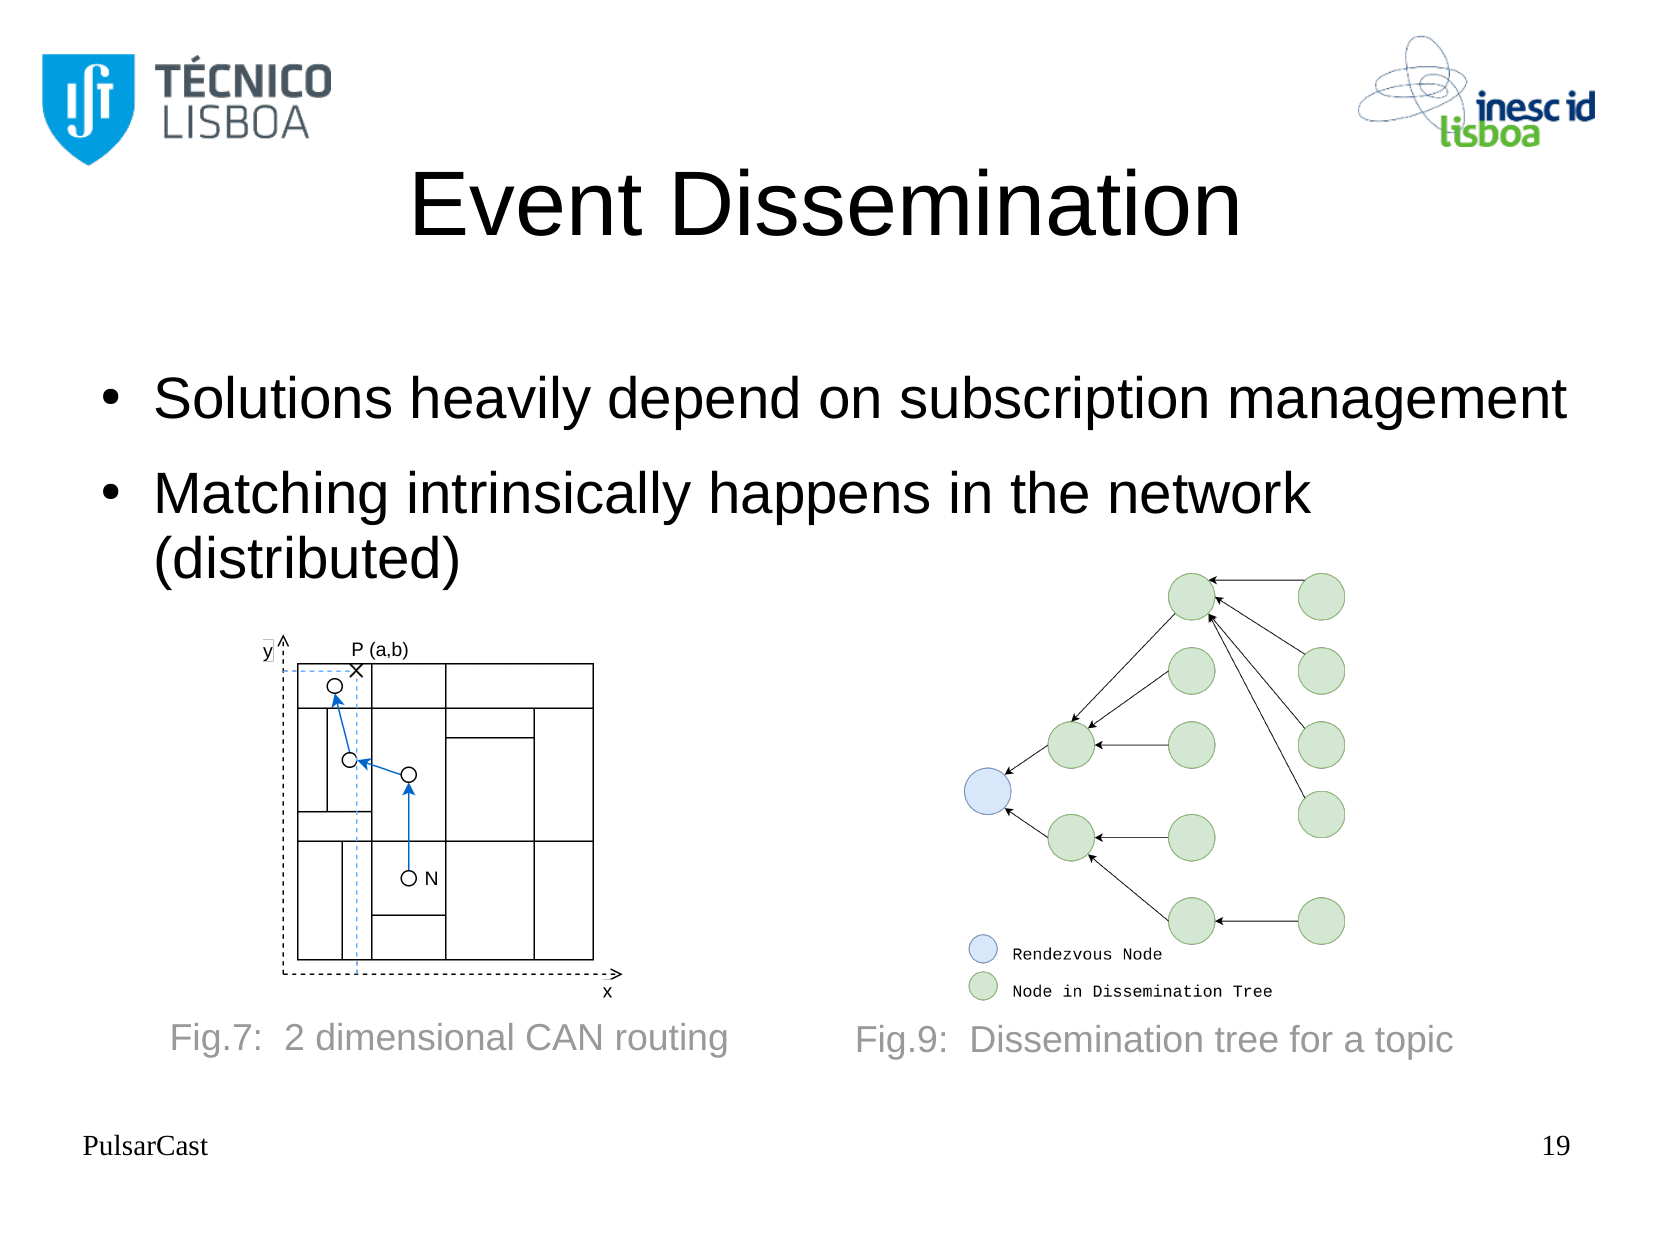

# Event Dissemination
Solutions heavily depend on subscription management
Matching intrinsically happens in the network (distributed)
Fig.9: Dissemination tree for a topic
Fig.7: 2 dimensional CAN routing
PulsarCast
19